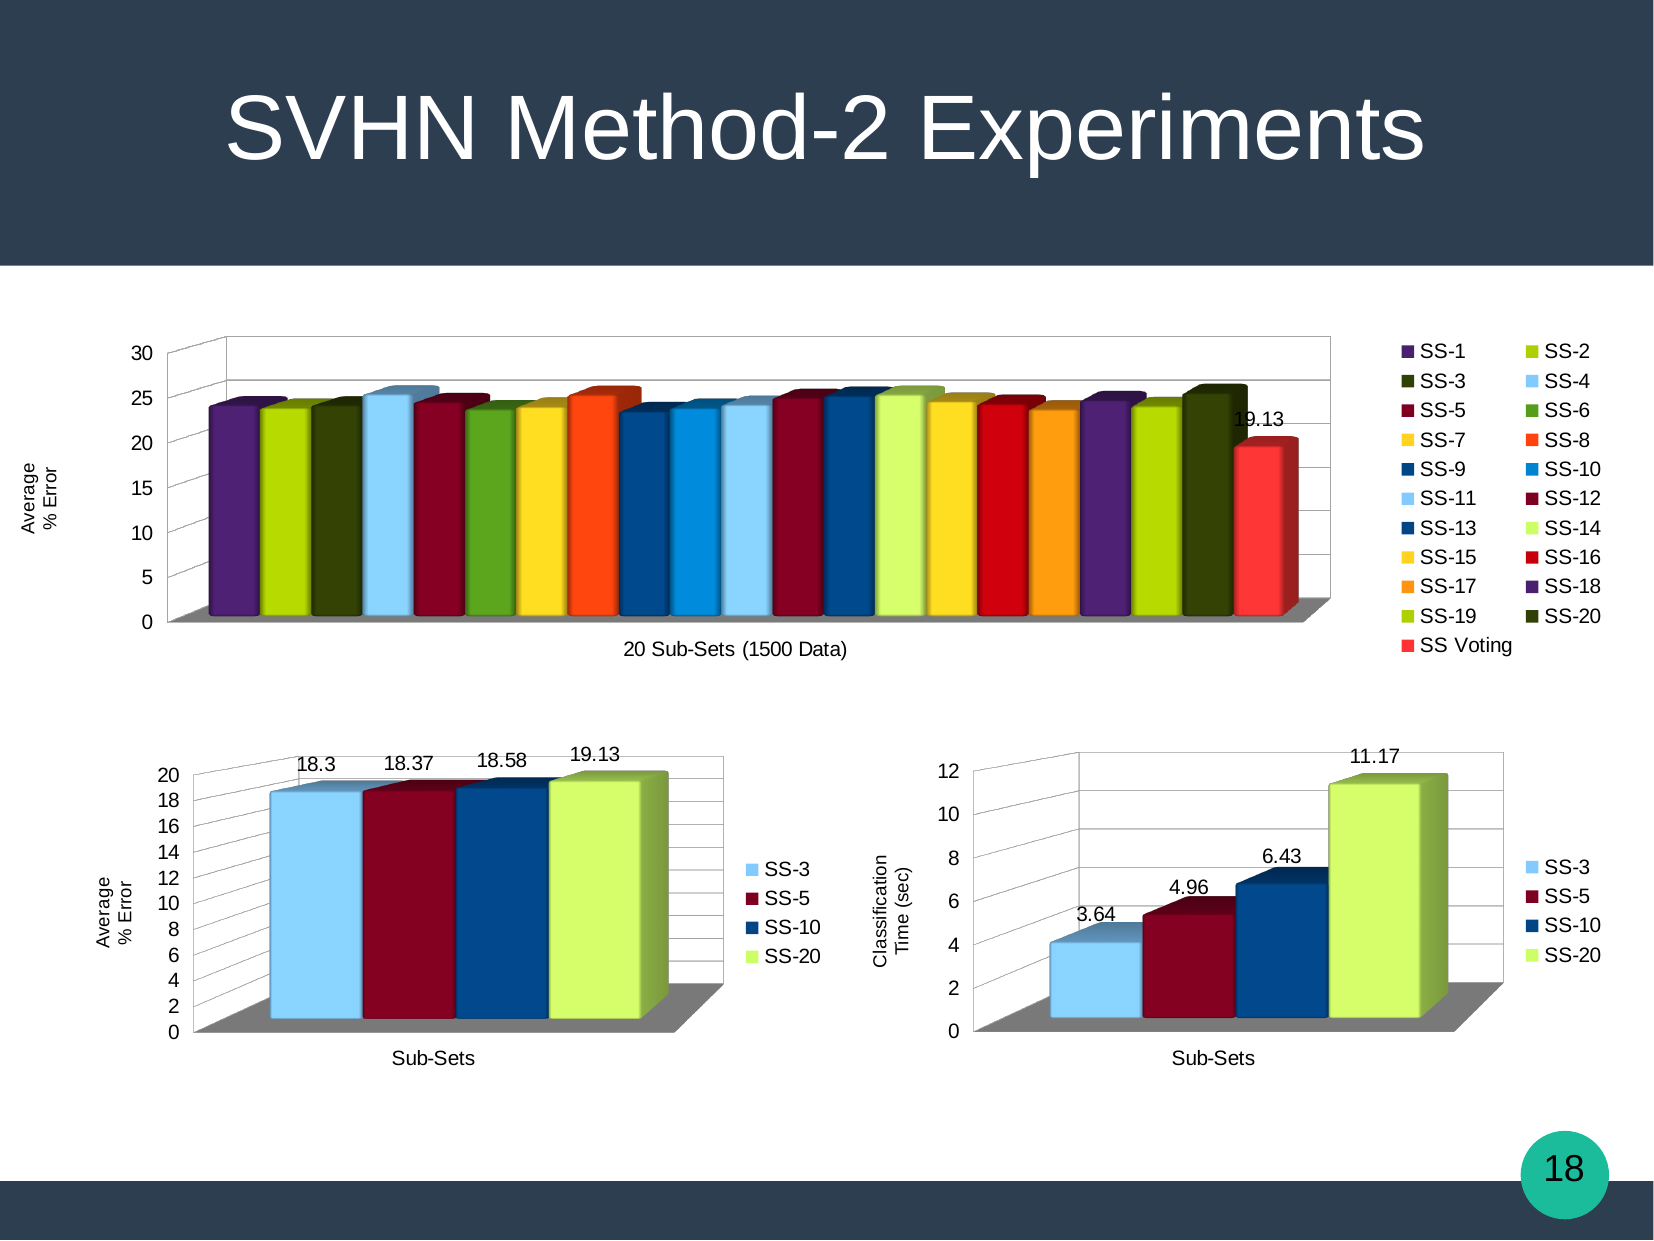

# SVHN Method-2 Experiments
[unsupported chart]
[unsupported chart]
[unsupported chart]